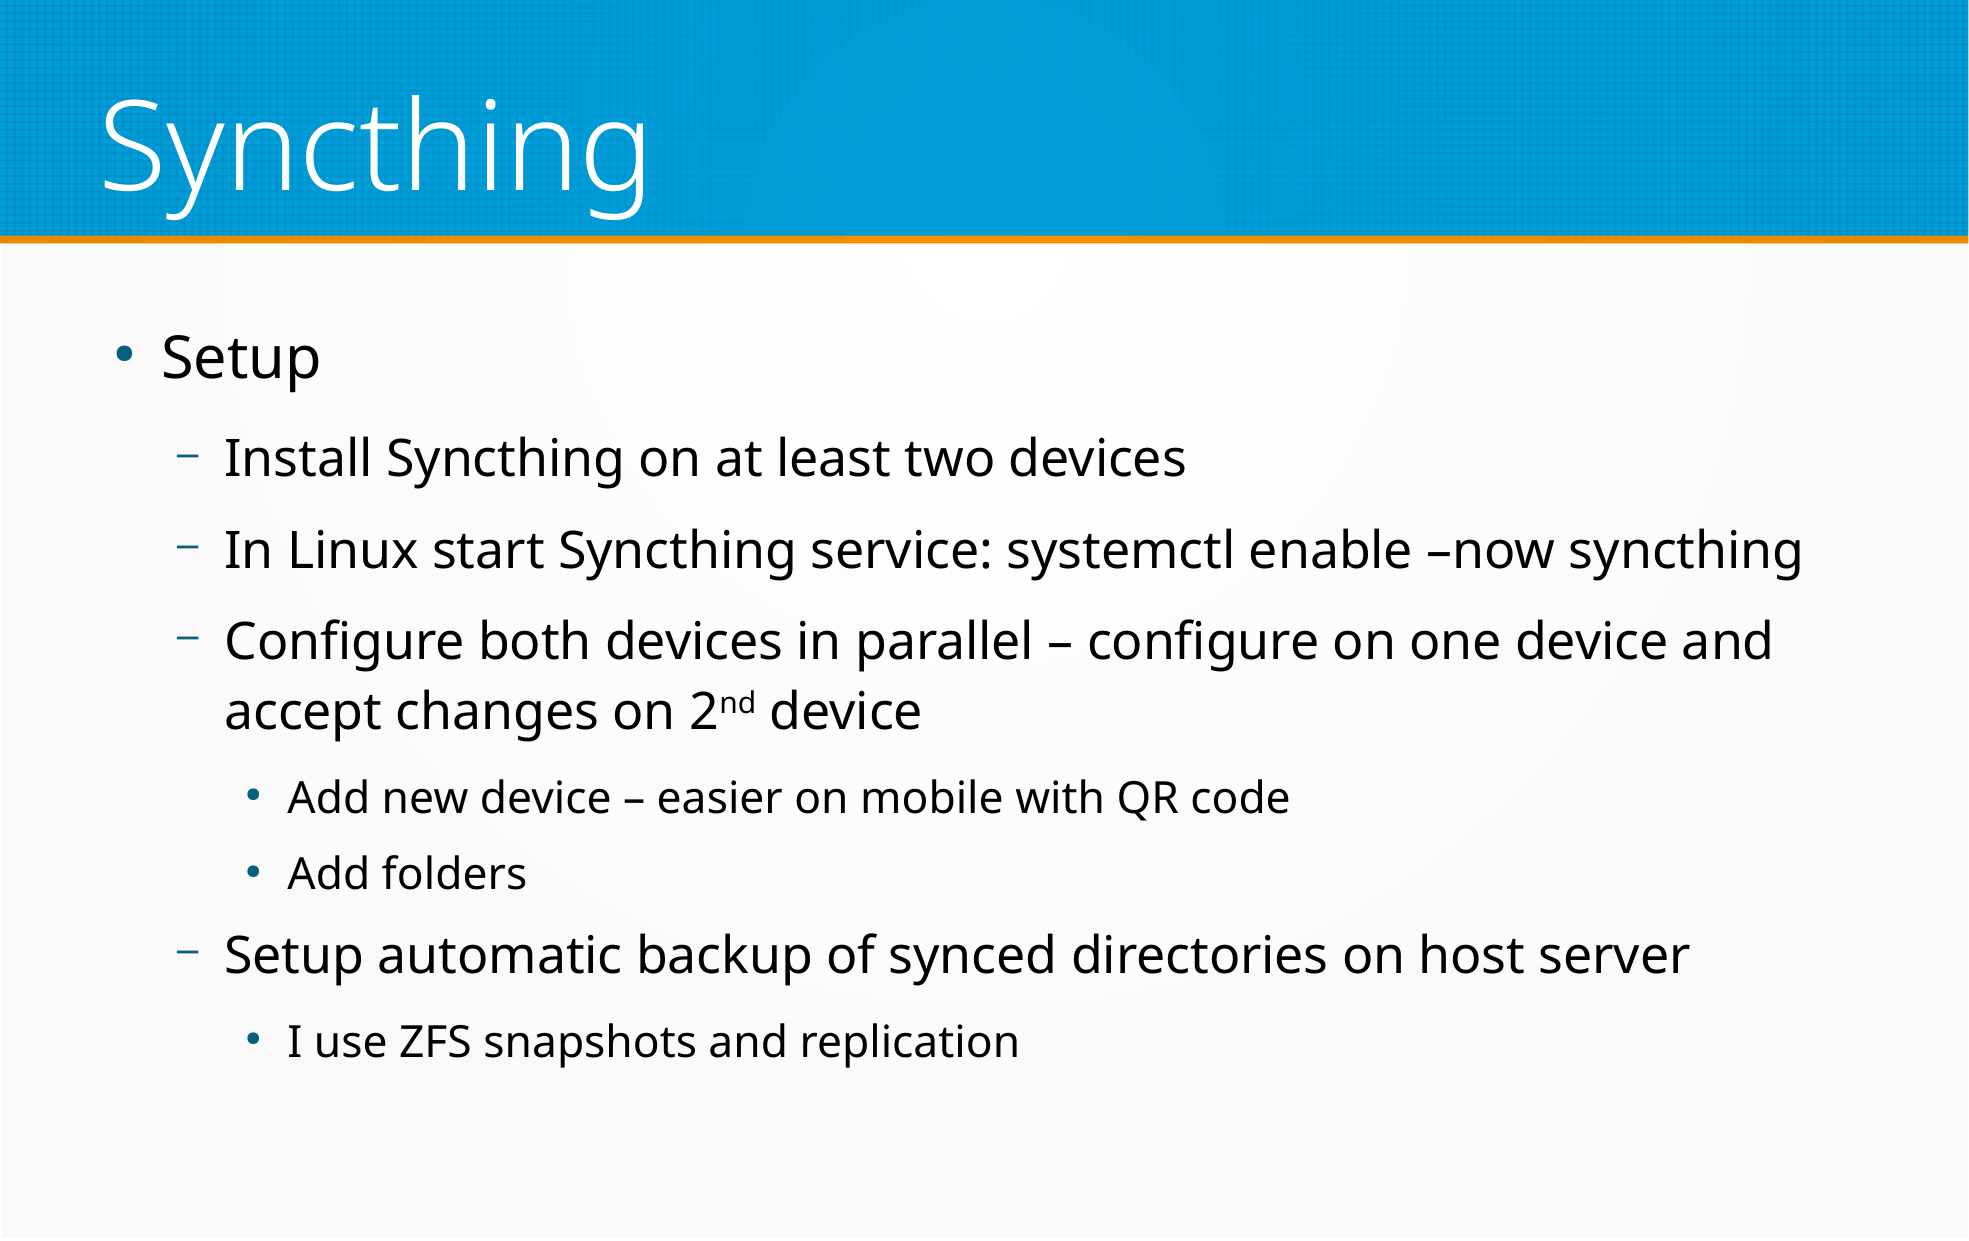

# Syncthing
Setup
Install Syncthing on at least two devices
In Linux start Syncthing service: systemctl enable –now syncthing
Configure both devices in parallel – configure on one device and accept changes on 2nd device
Add new device – easier on mobile with QR code
Add folders
Setup automatic backup of synced directories on host server
I use ZFS snapshots and replication